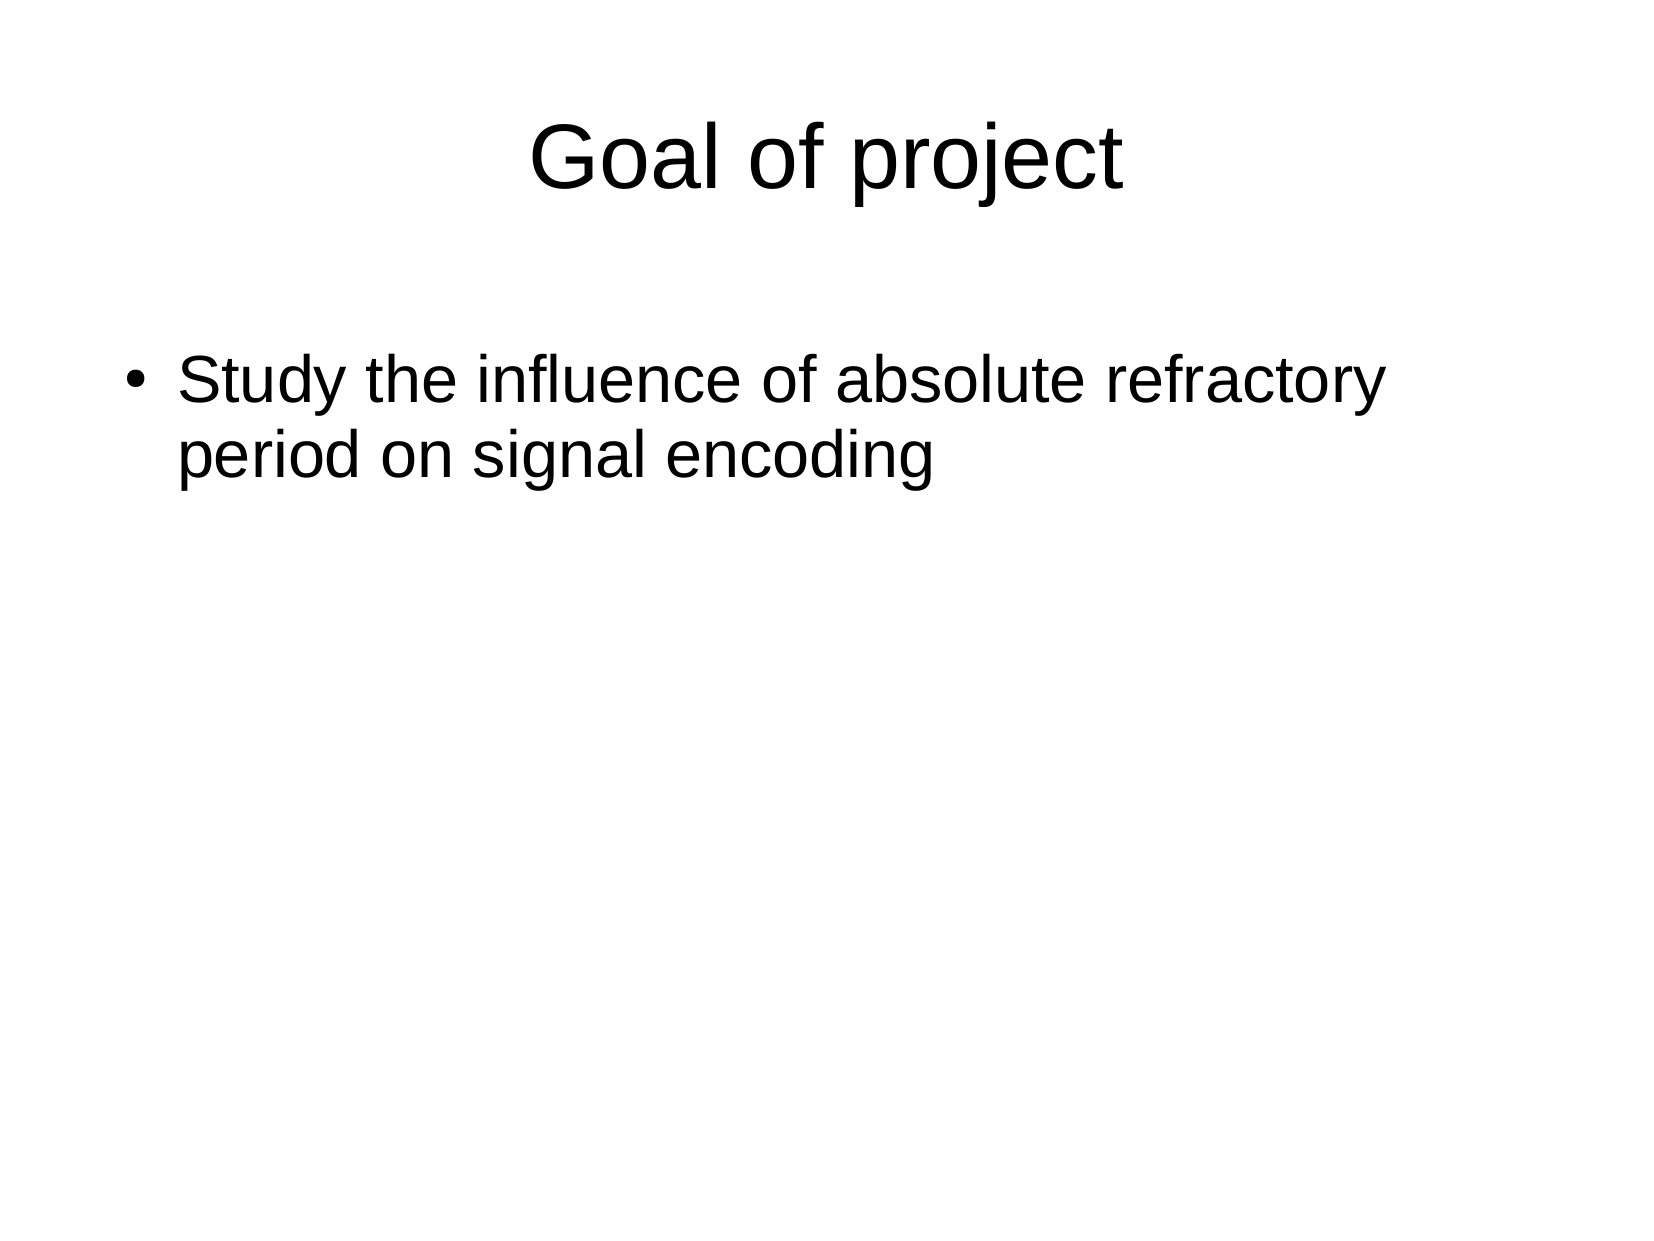

# Goal of project
Study the influence of absolute refractory period on signal encoding